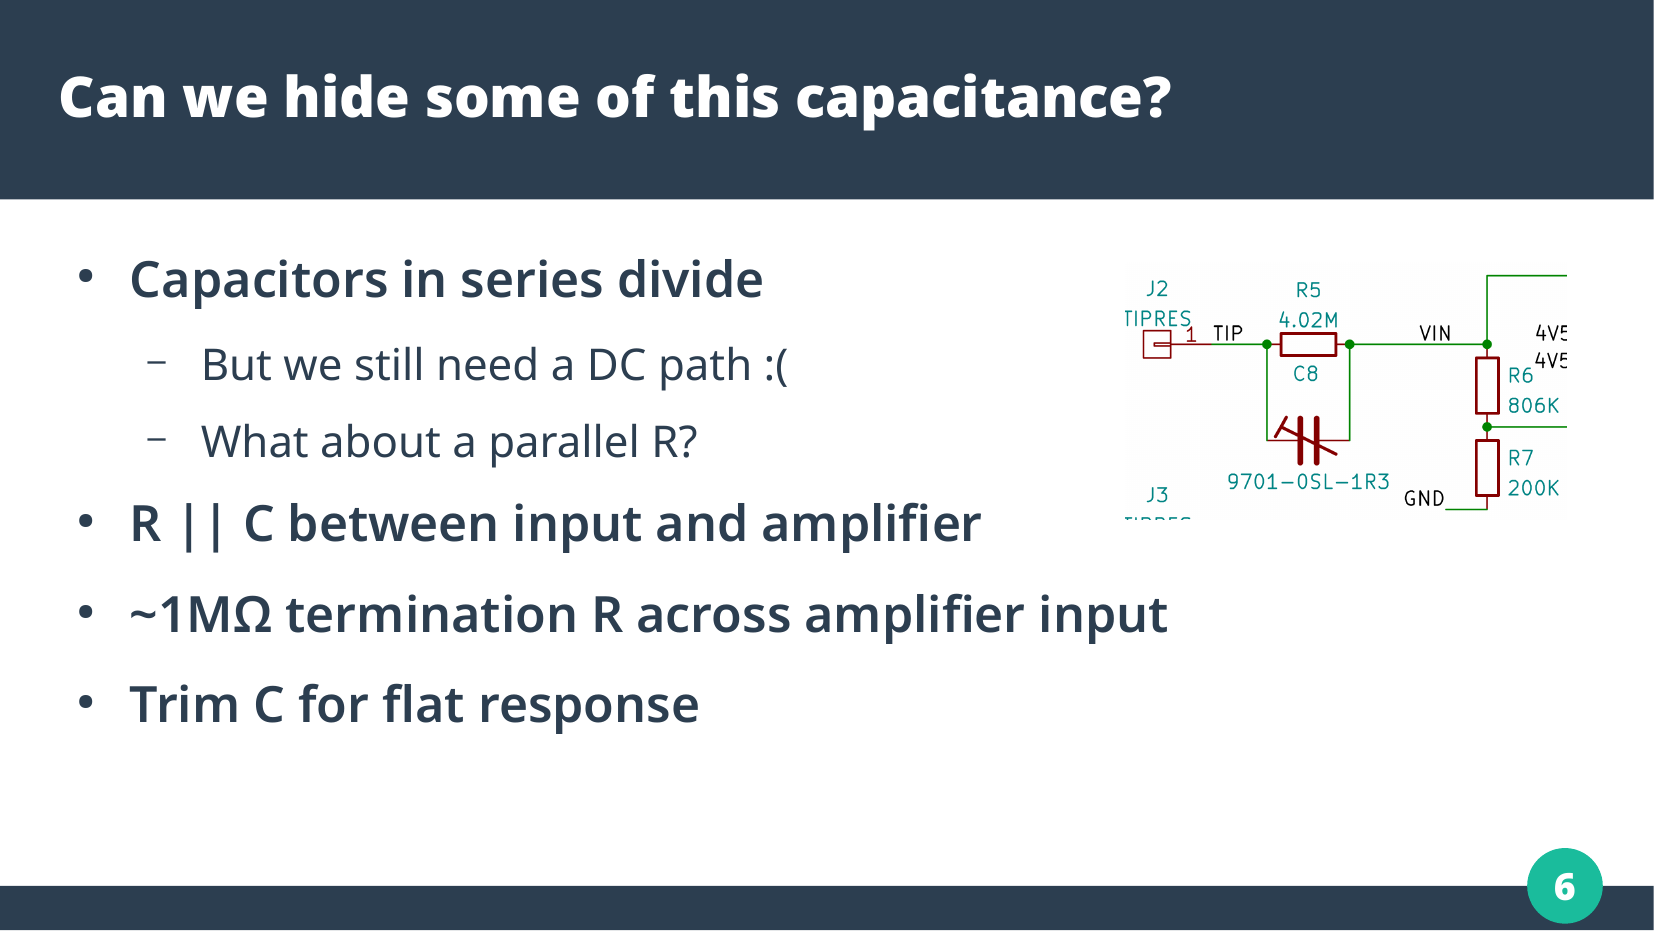

# Can we hide some of this capacitance?
Capacitors in series divide
But we still need a DC path :(
What about a parallel R?
R || C between input and amplifier
~1MΩ termination R across amplifier input
Trim C for flat response